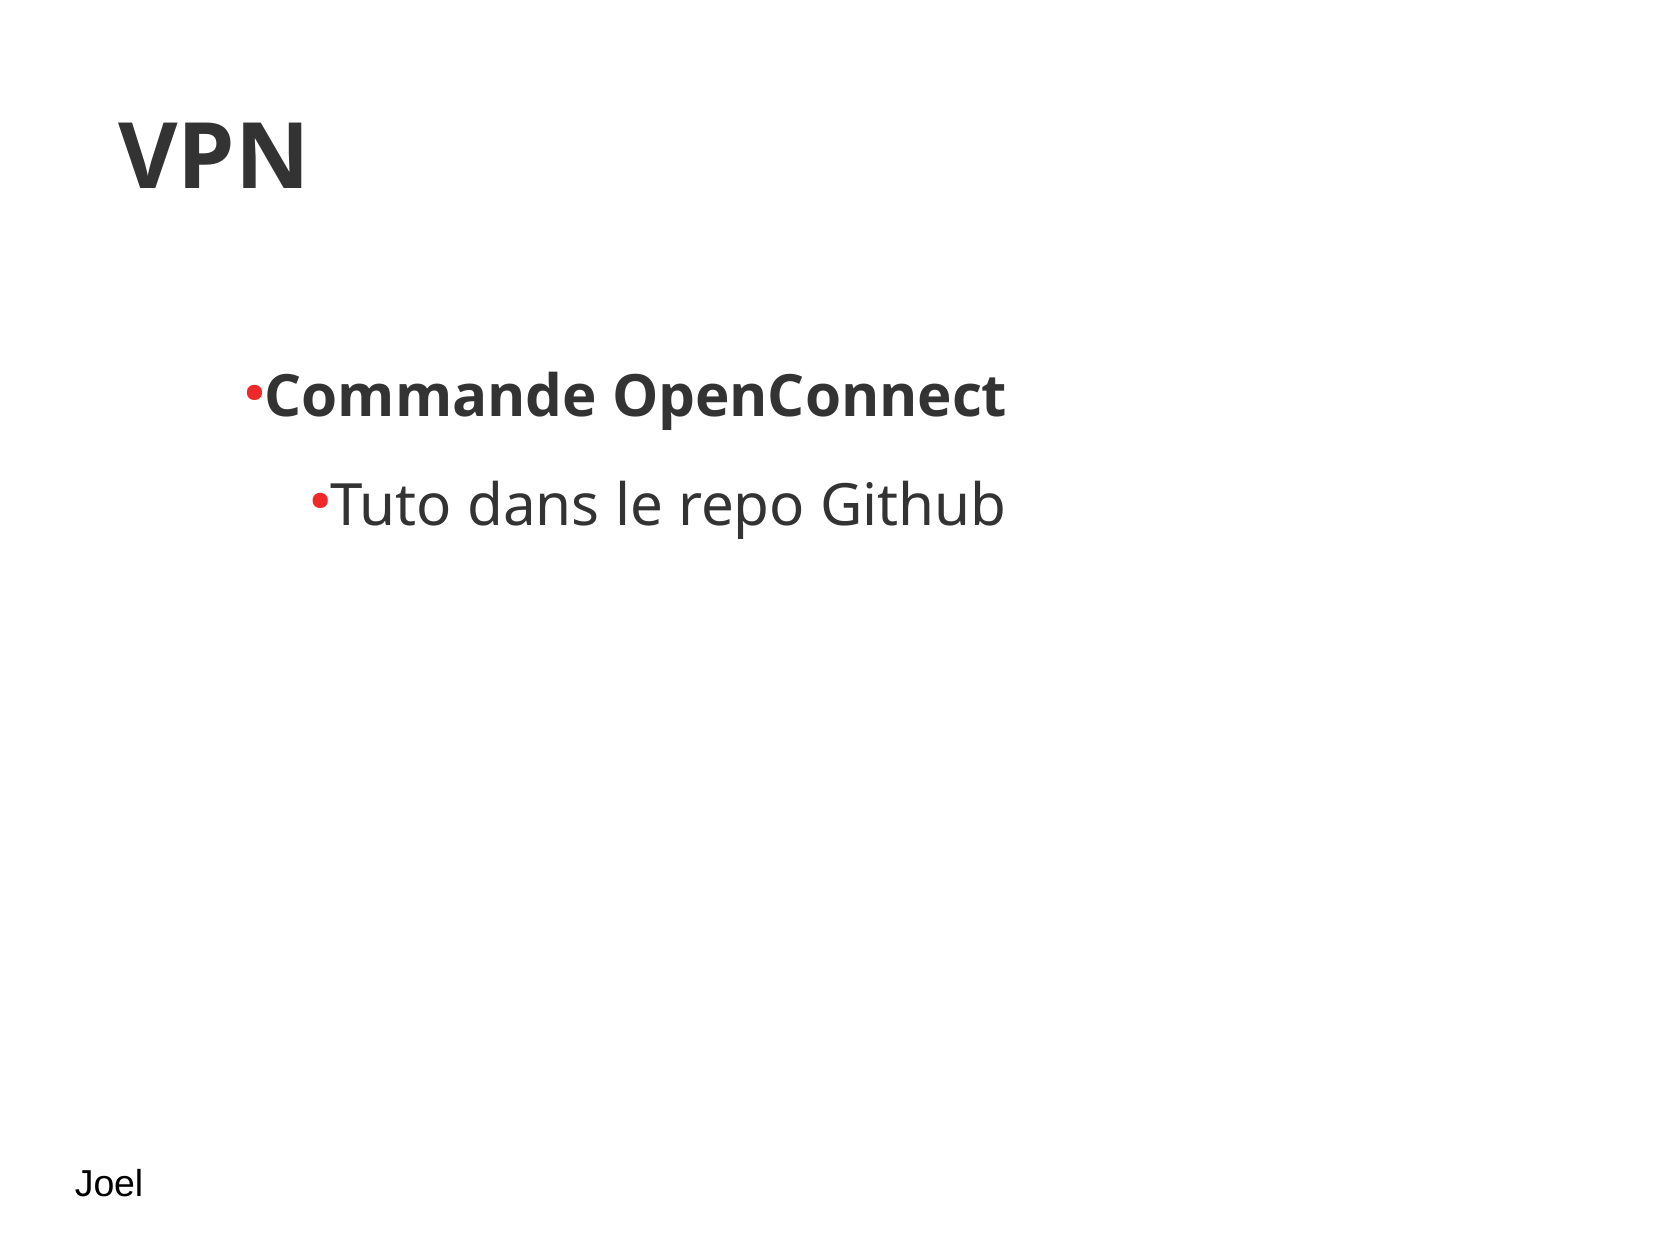

# VPN
Commande OpenConnect
Tuto dans le repo Github
Joel